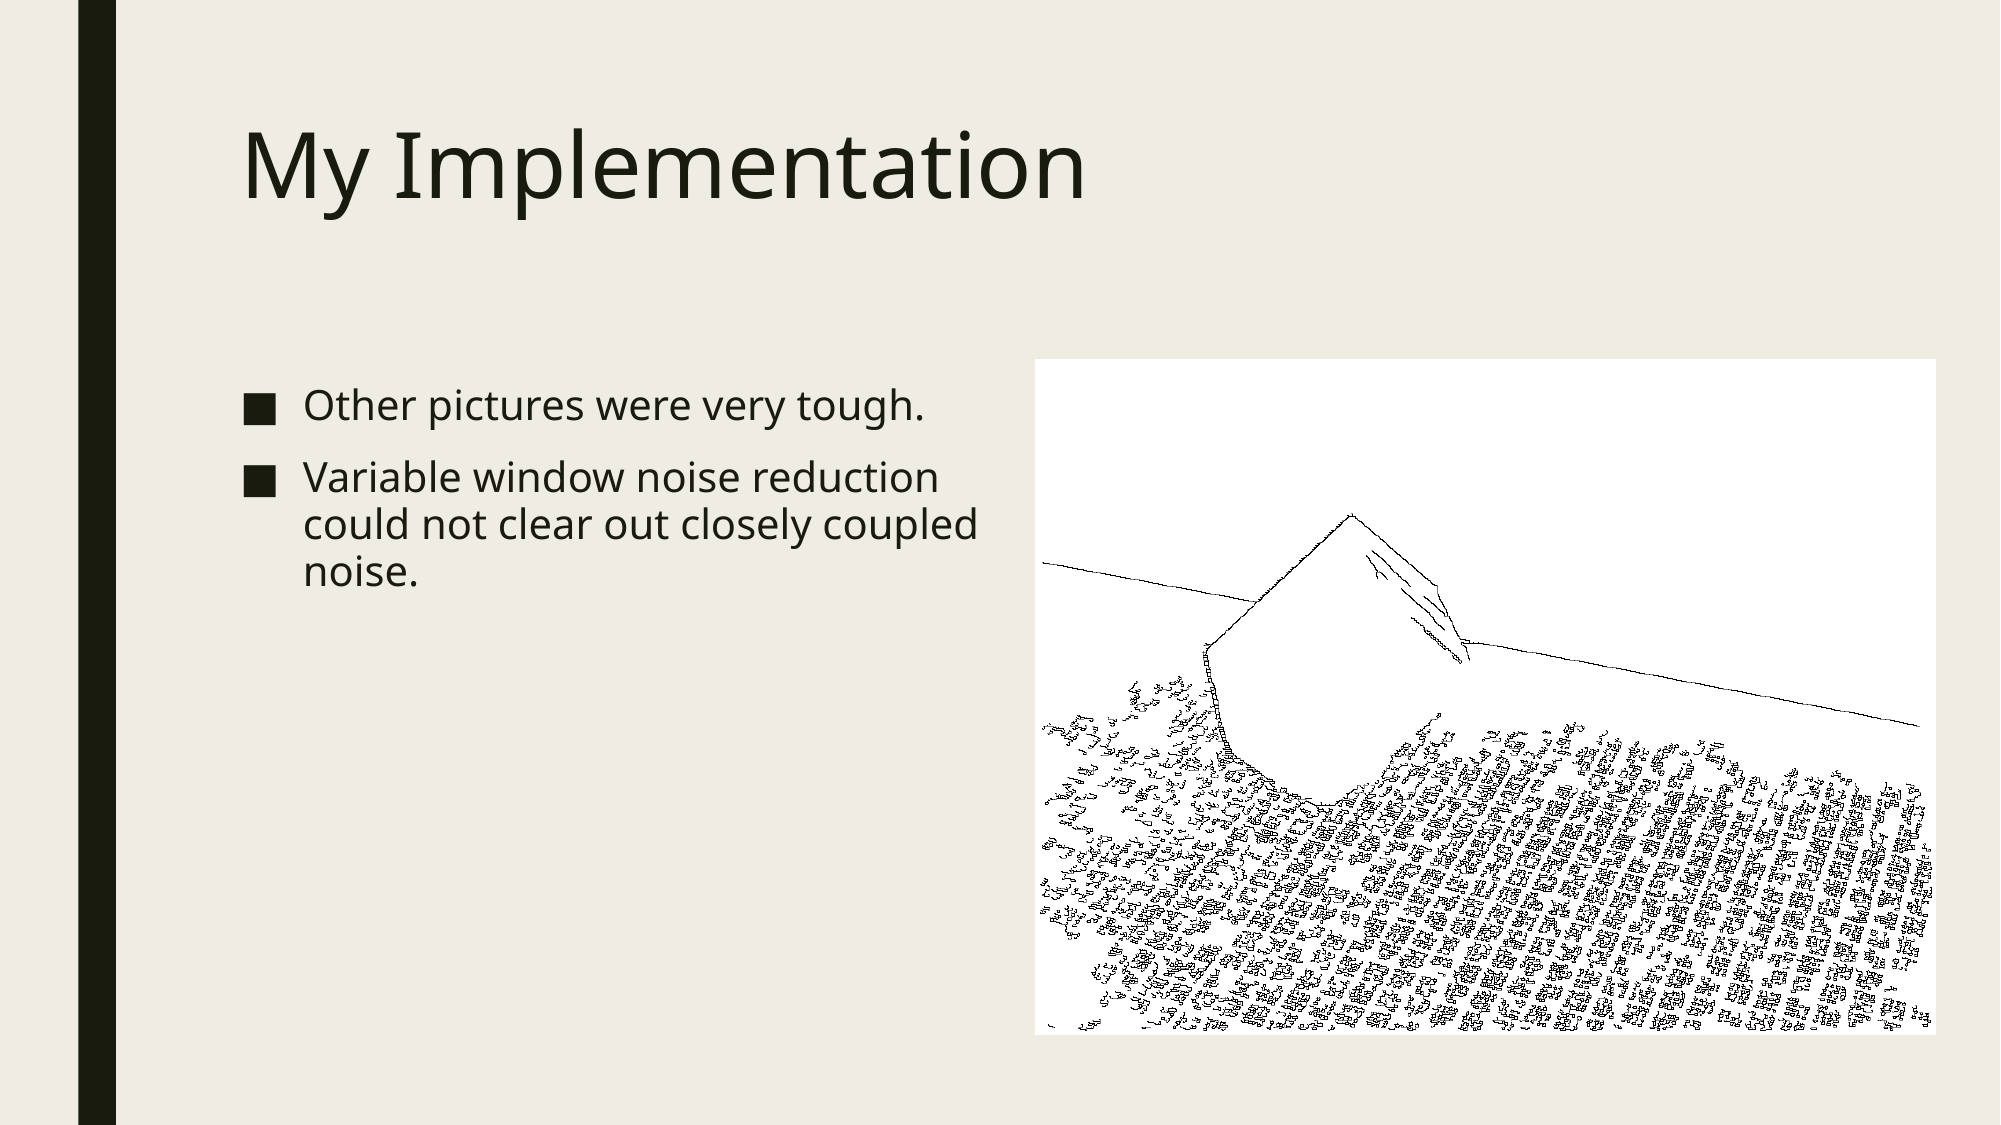

# My Implementation
Other pictures were very tough.
Variable window noise reduction could not clear out closely coupled noise.